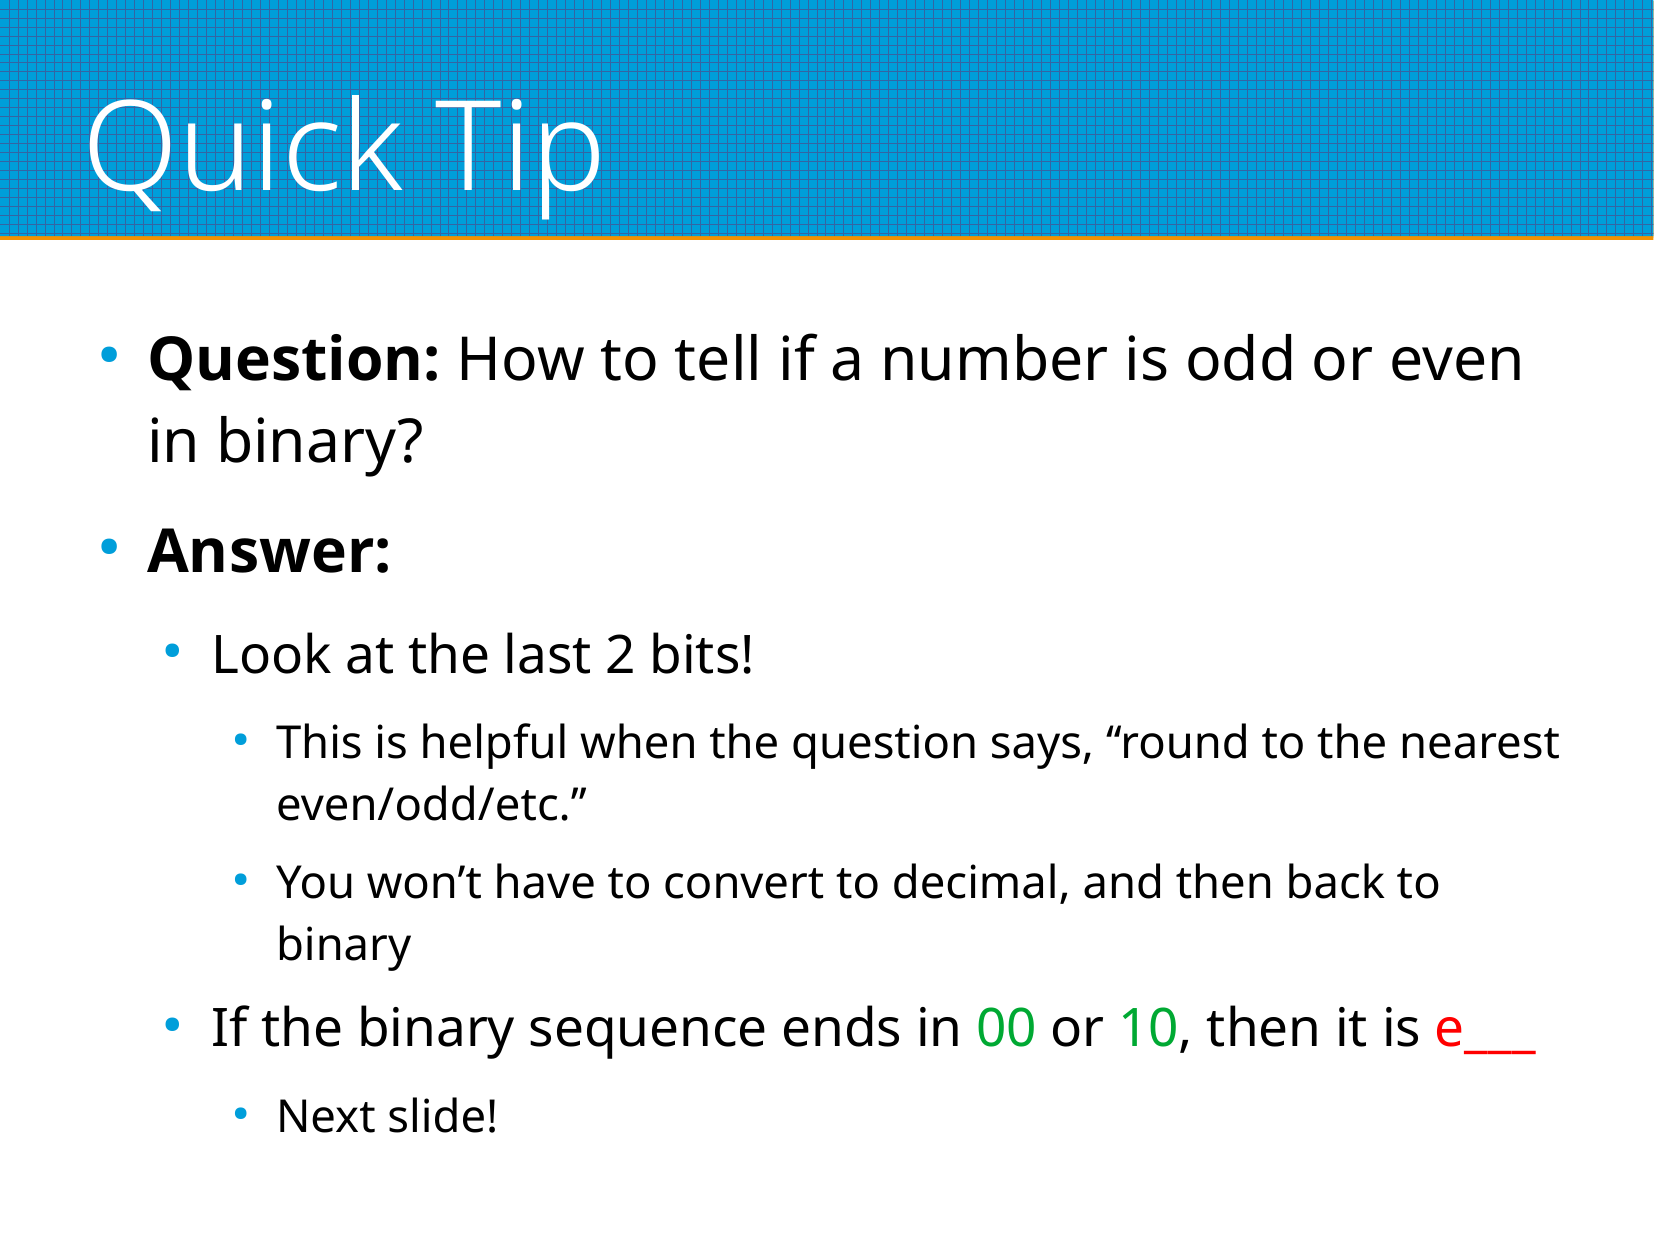

# Quick Tip
Question: How to tell if a number is odd or even in binary?
Answer:
Look at the last 2 bits!
This is helpful when the question says, ‘‘round to the nearest even/odd/etc.’’
You won’t have to convert to decimal, and then back to binary
If the binary sequence ends in 00 or 10, then it is e___
Next slide!